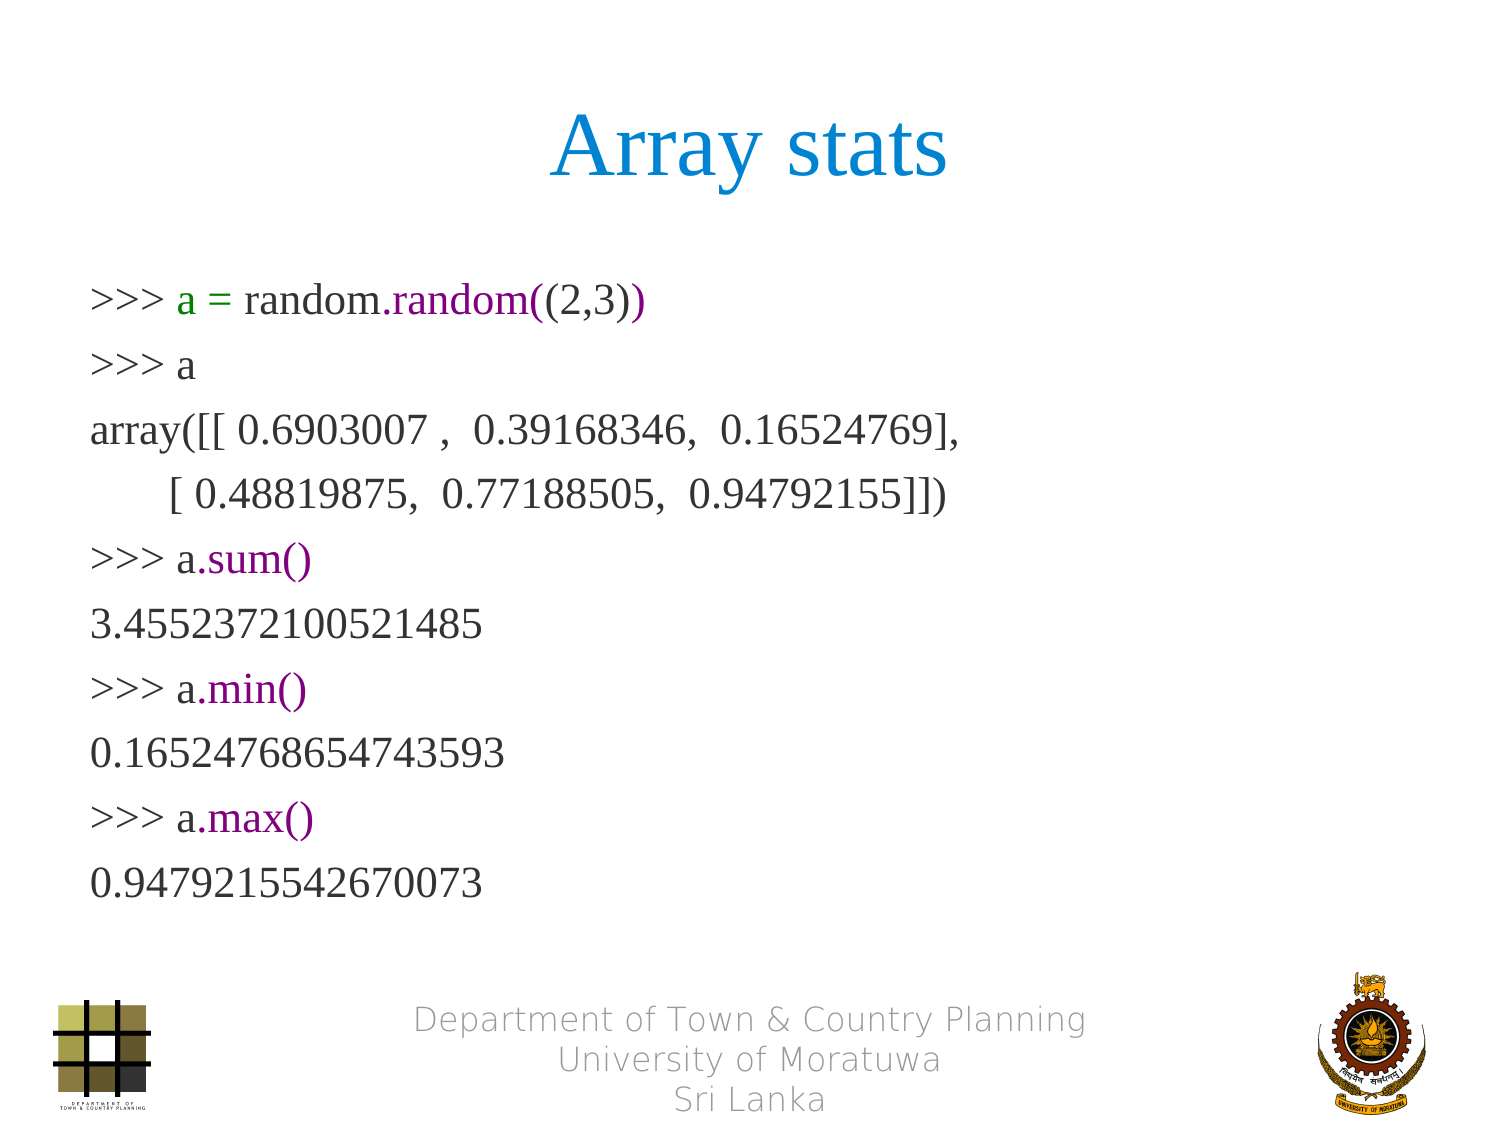

# Array stats
>>> a = random.random((2,3))
>>> a
array([[ 0.6903007 , 0.39168346, 0.16524769],
 [ 0.48819875, 0.77188505, 0.94792155]])
>>> a.sum()
3.4552372100521485
>>> a.min()
0.16524768654743593
>>> a.max()
0.9479215542670073